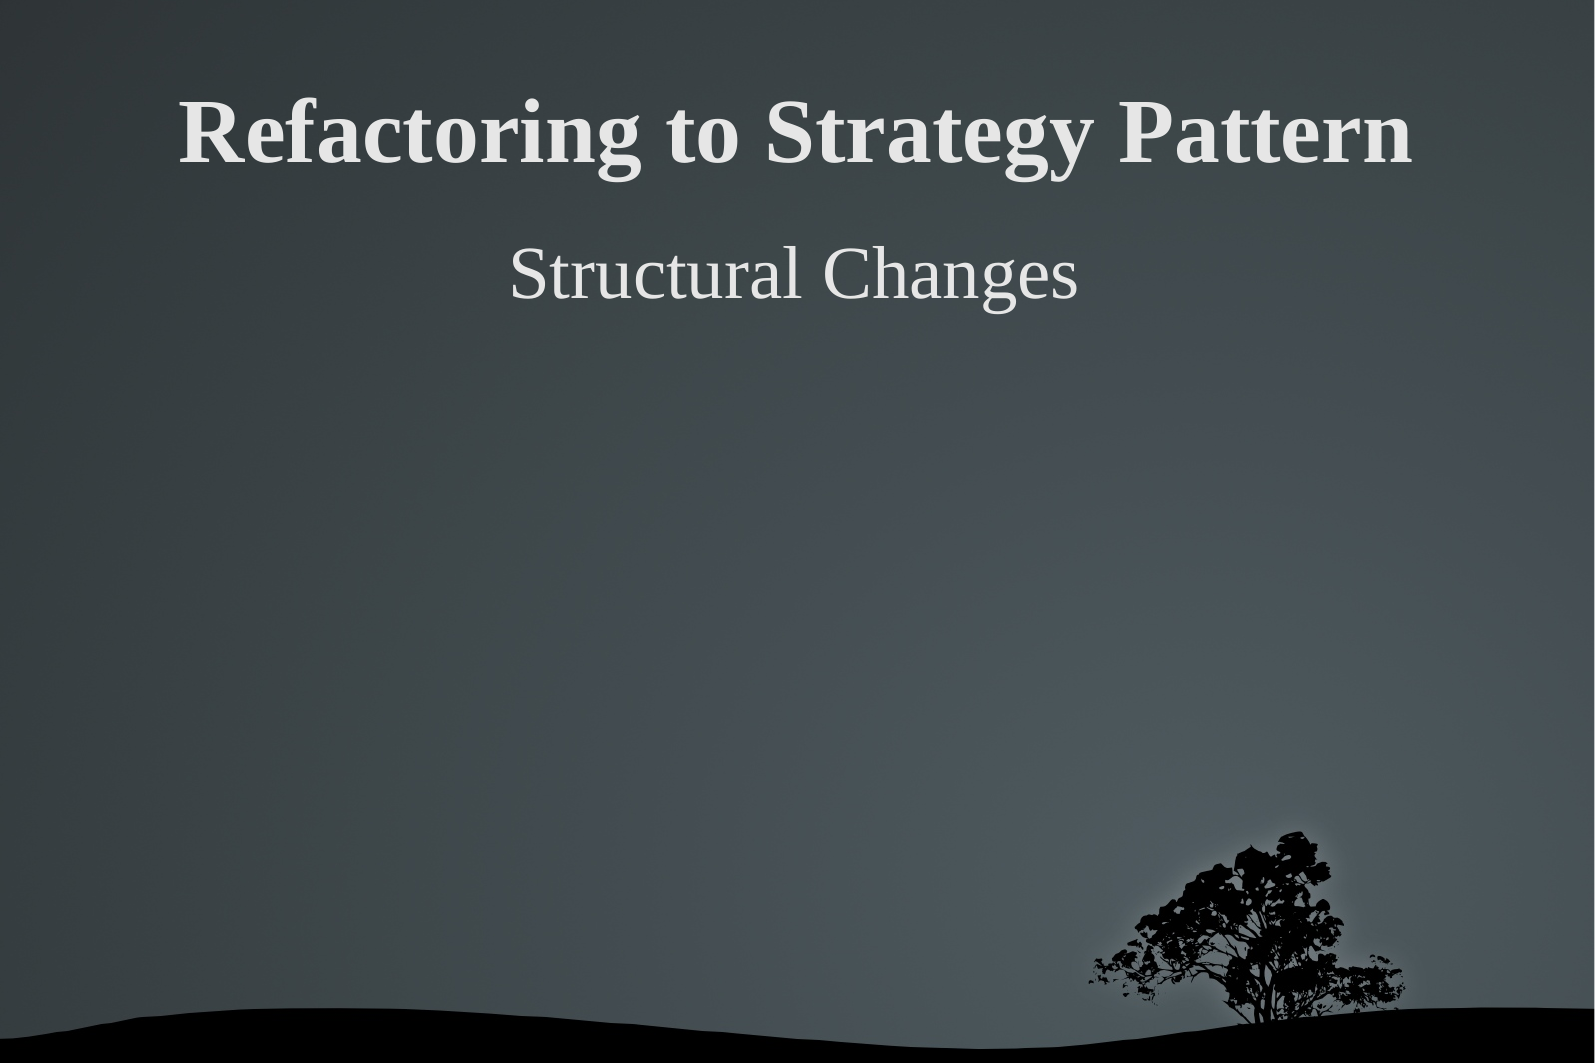

# Refactoring to Strategy Pattern
Structural Changes